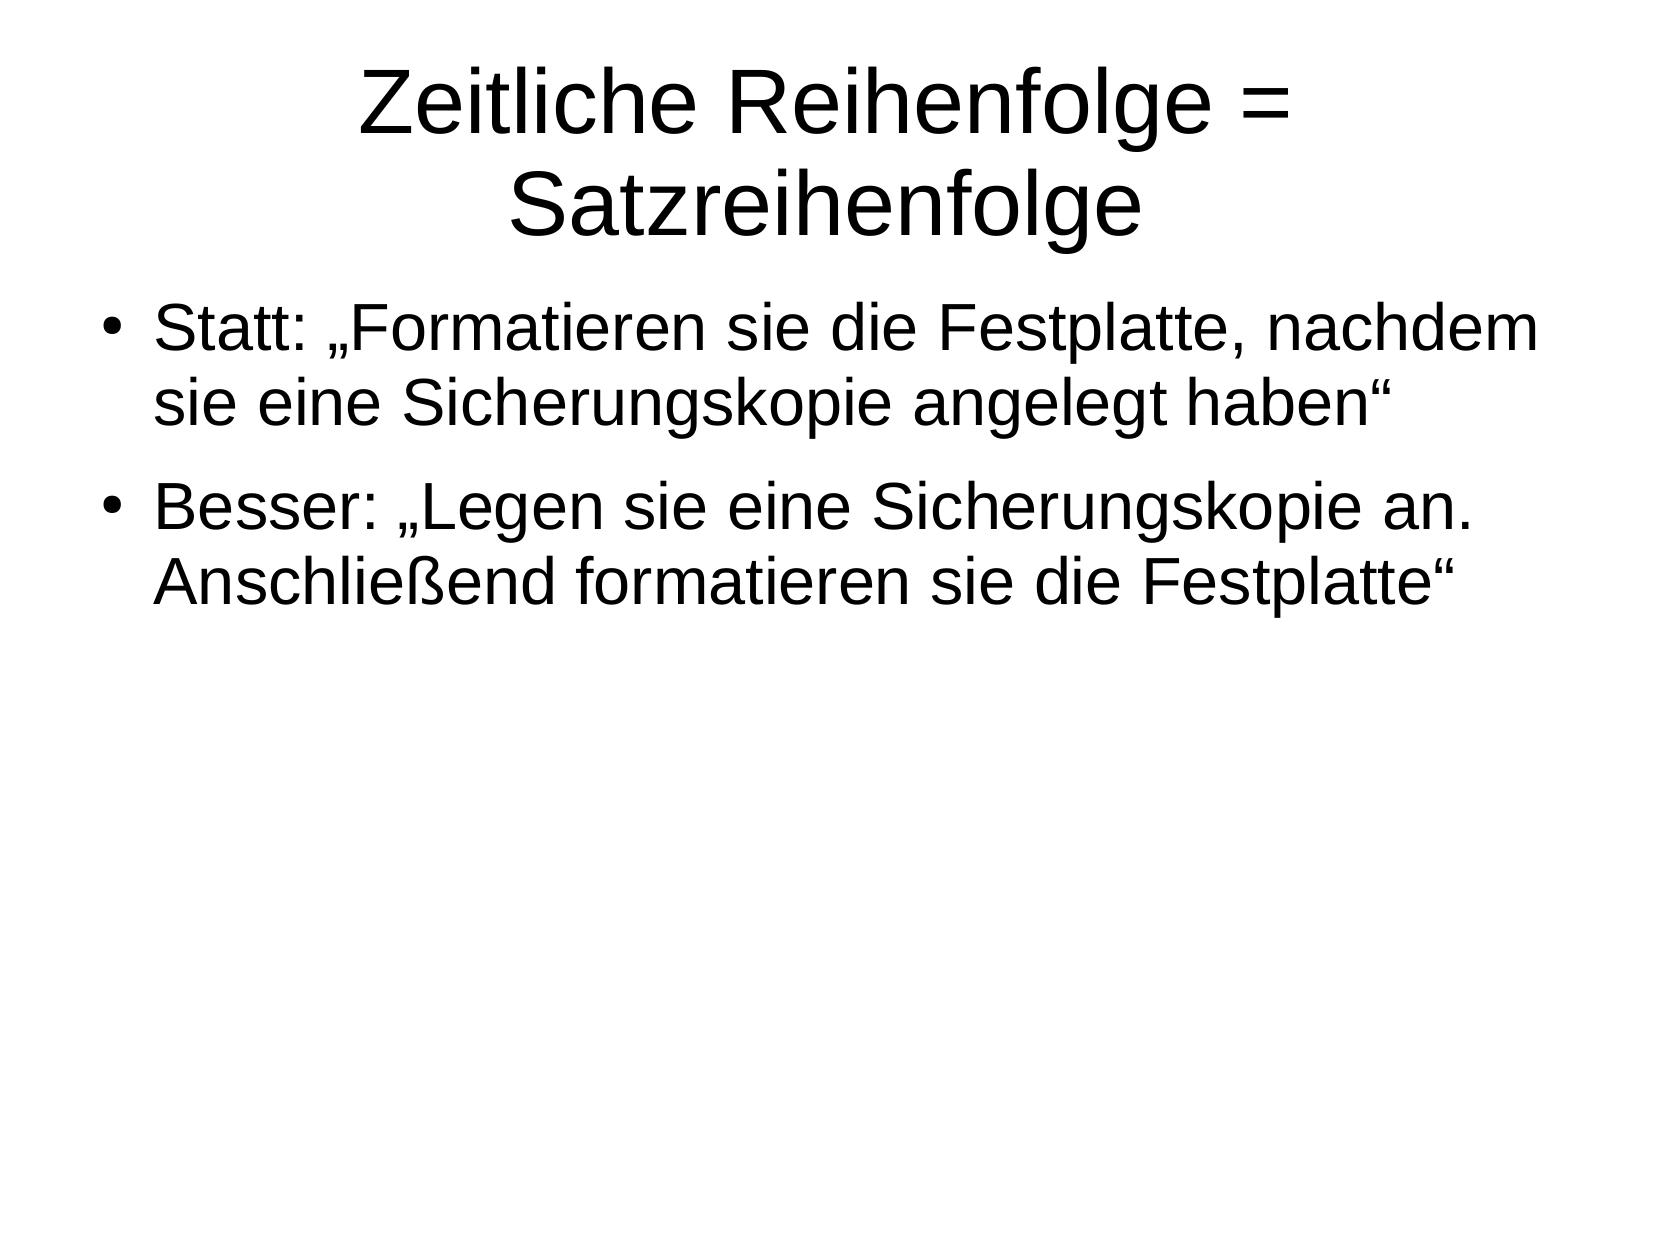

# Zeitliche Reihenfolge = Satzreihenfolge
Statt: „Formatieren sie die Festplatte, nachdem sie eine Sicherungskopie angelegt haben“
Besser: „Legen sie eine Sicherungskopie an. Anschließend formatieren sie die Festplatte“